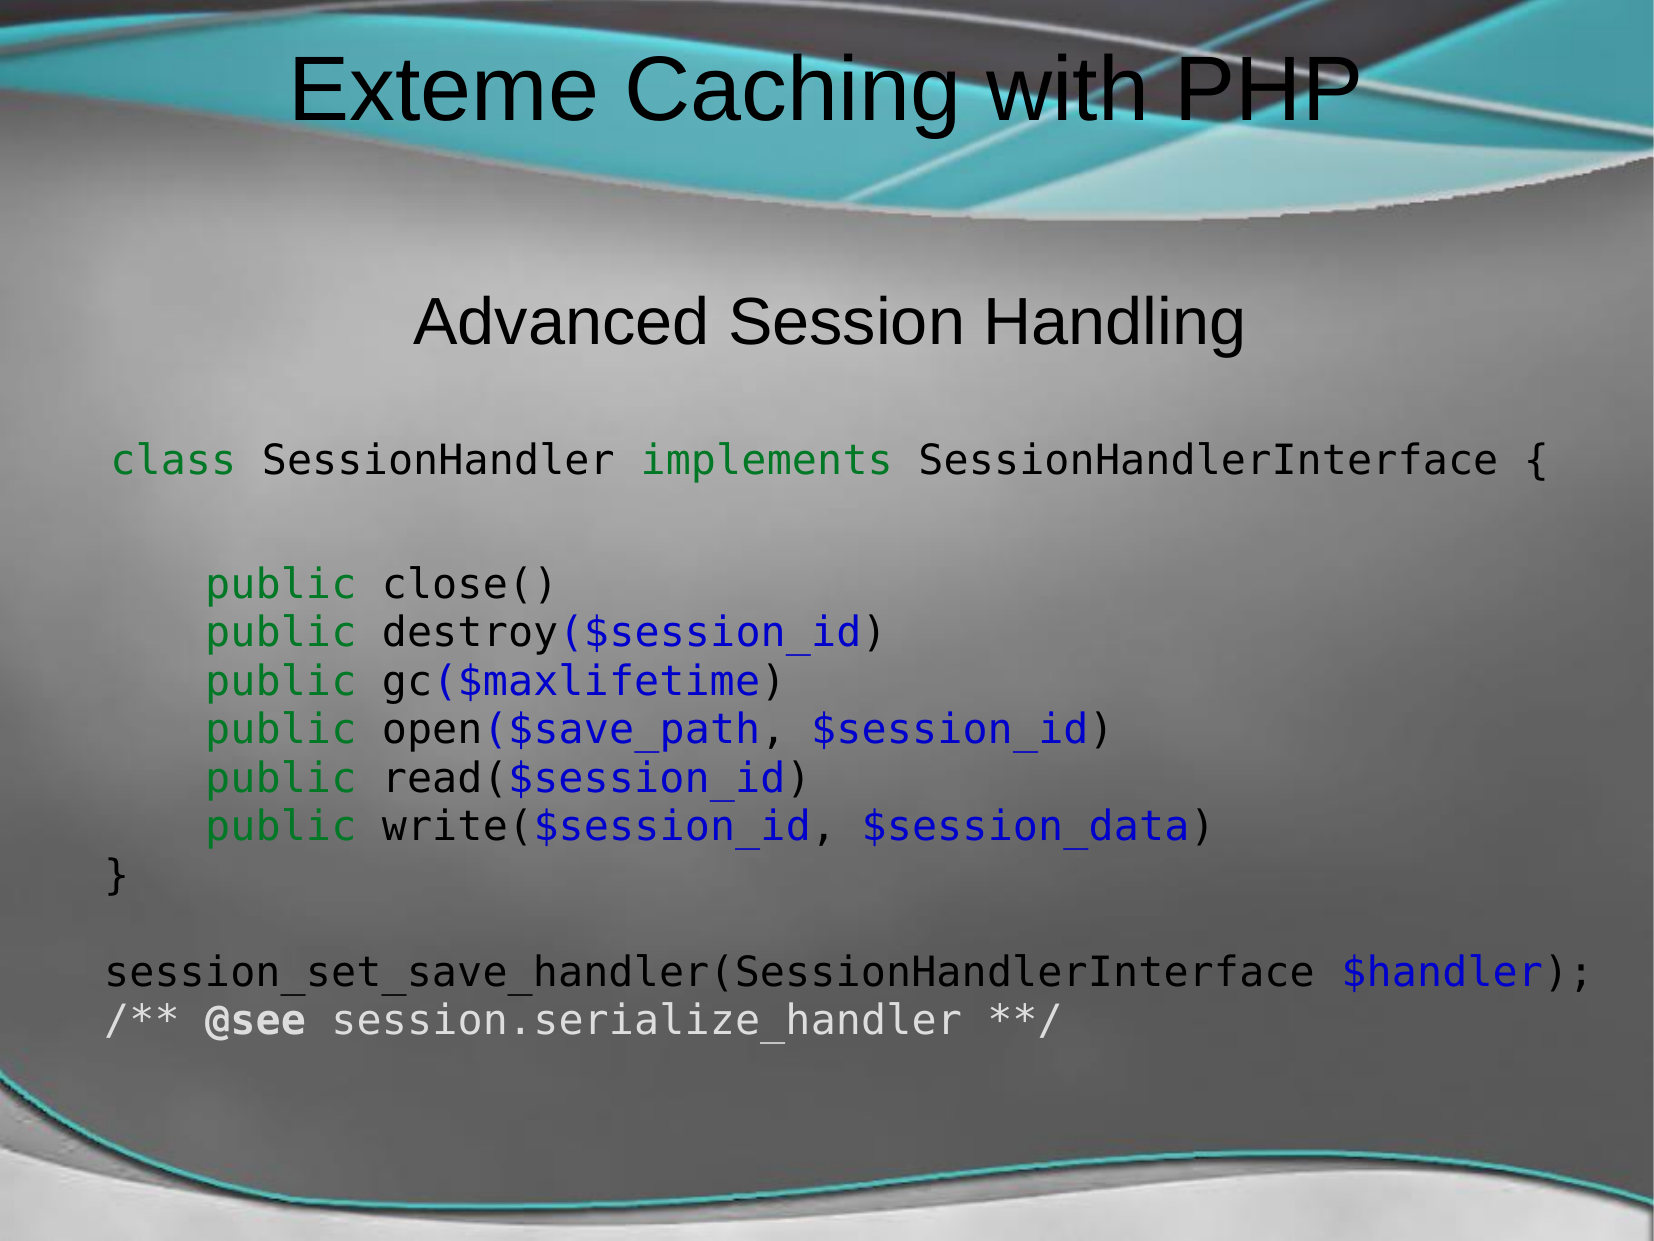

Exteme Caching with PHP
# Advanced Session Handling
class SessionHandler implements SessionHandlerInterface {
 public close()
 public destroy($session_id)
 public gc($maxlifetime)
 public open($save_path, $session_id)
 public read($session_id)
 public write($session_id, $session_data)
 }
 session_set_save_handler(SessionHandlerInterface $handler);
 /** @see session.serialize_handler **/